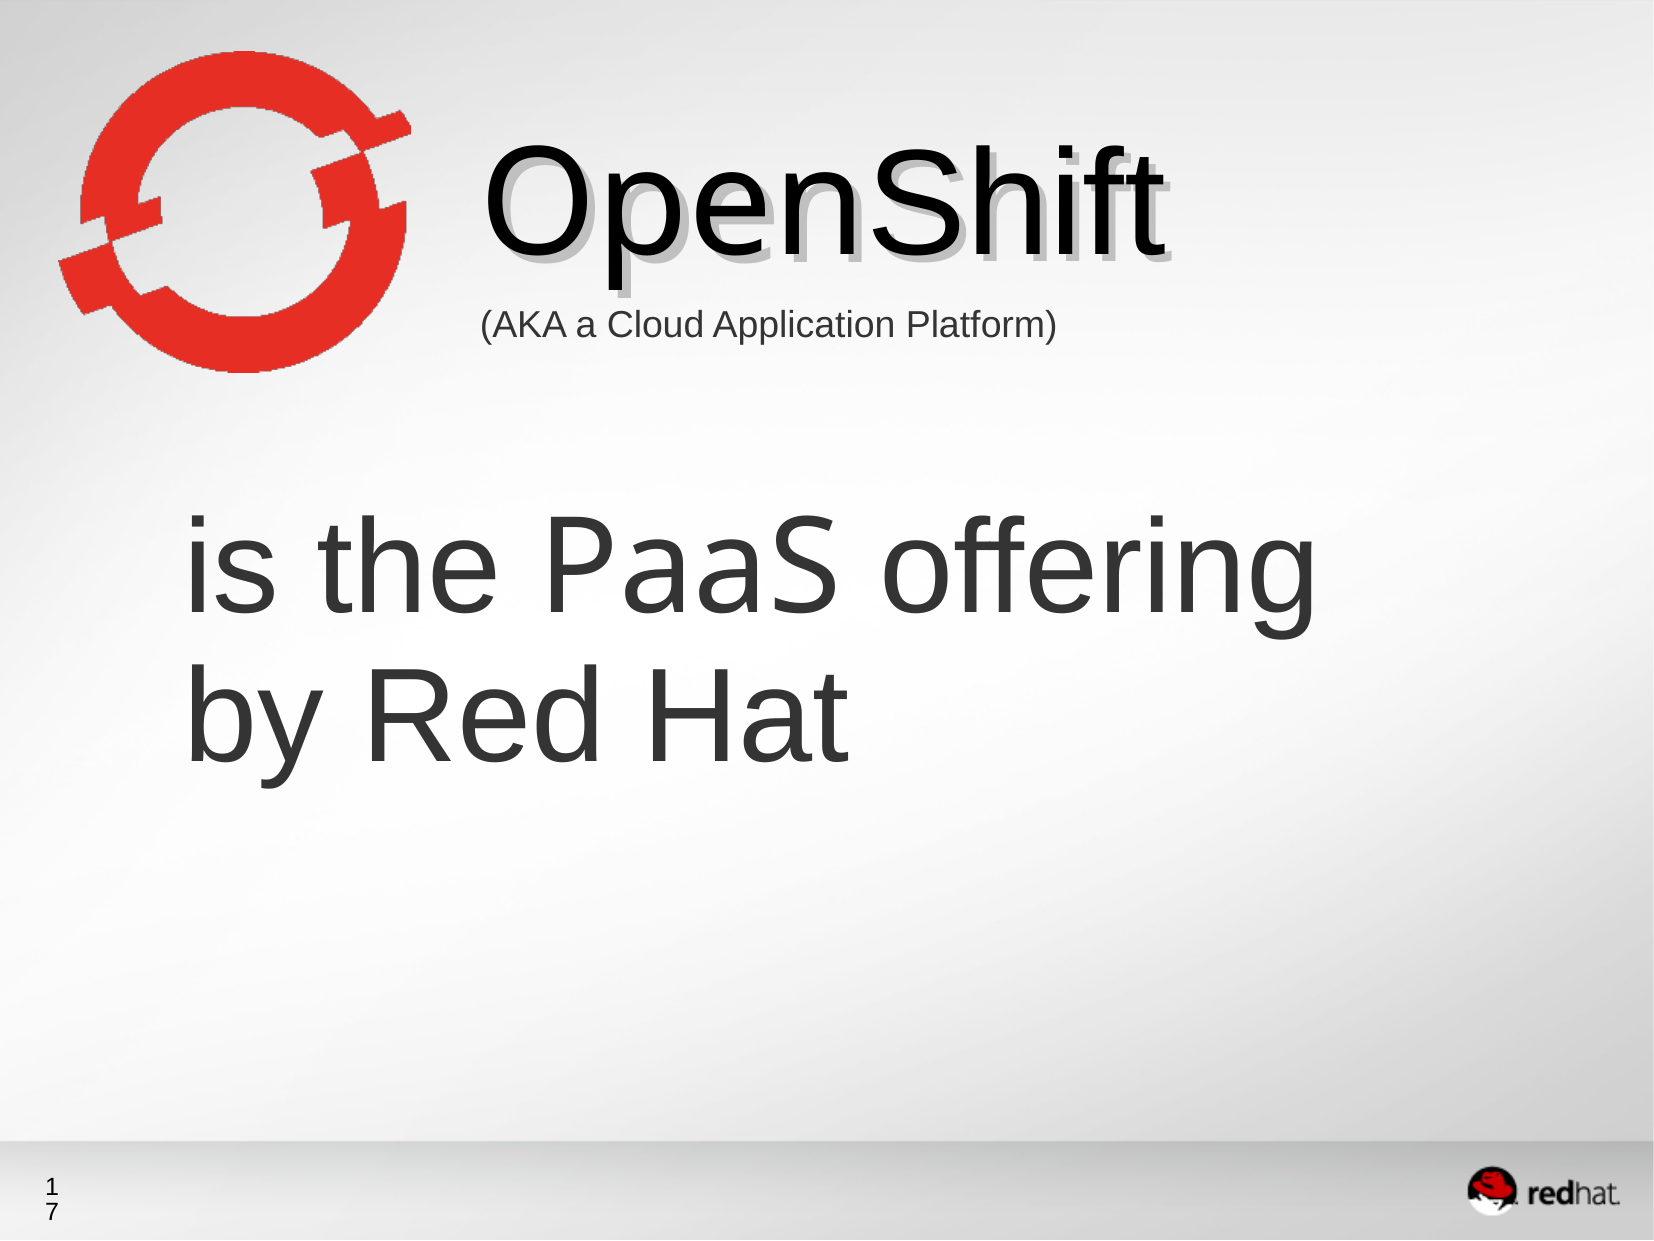

OpenShift
(AKA a Cloud Application Platform)
is the PaaS offering by Red Hat